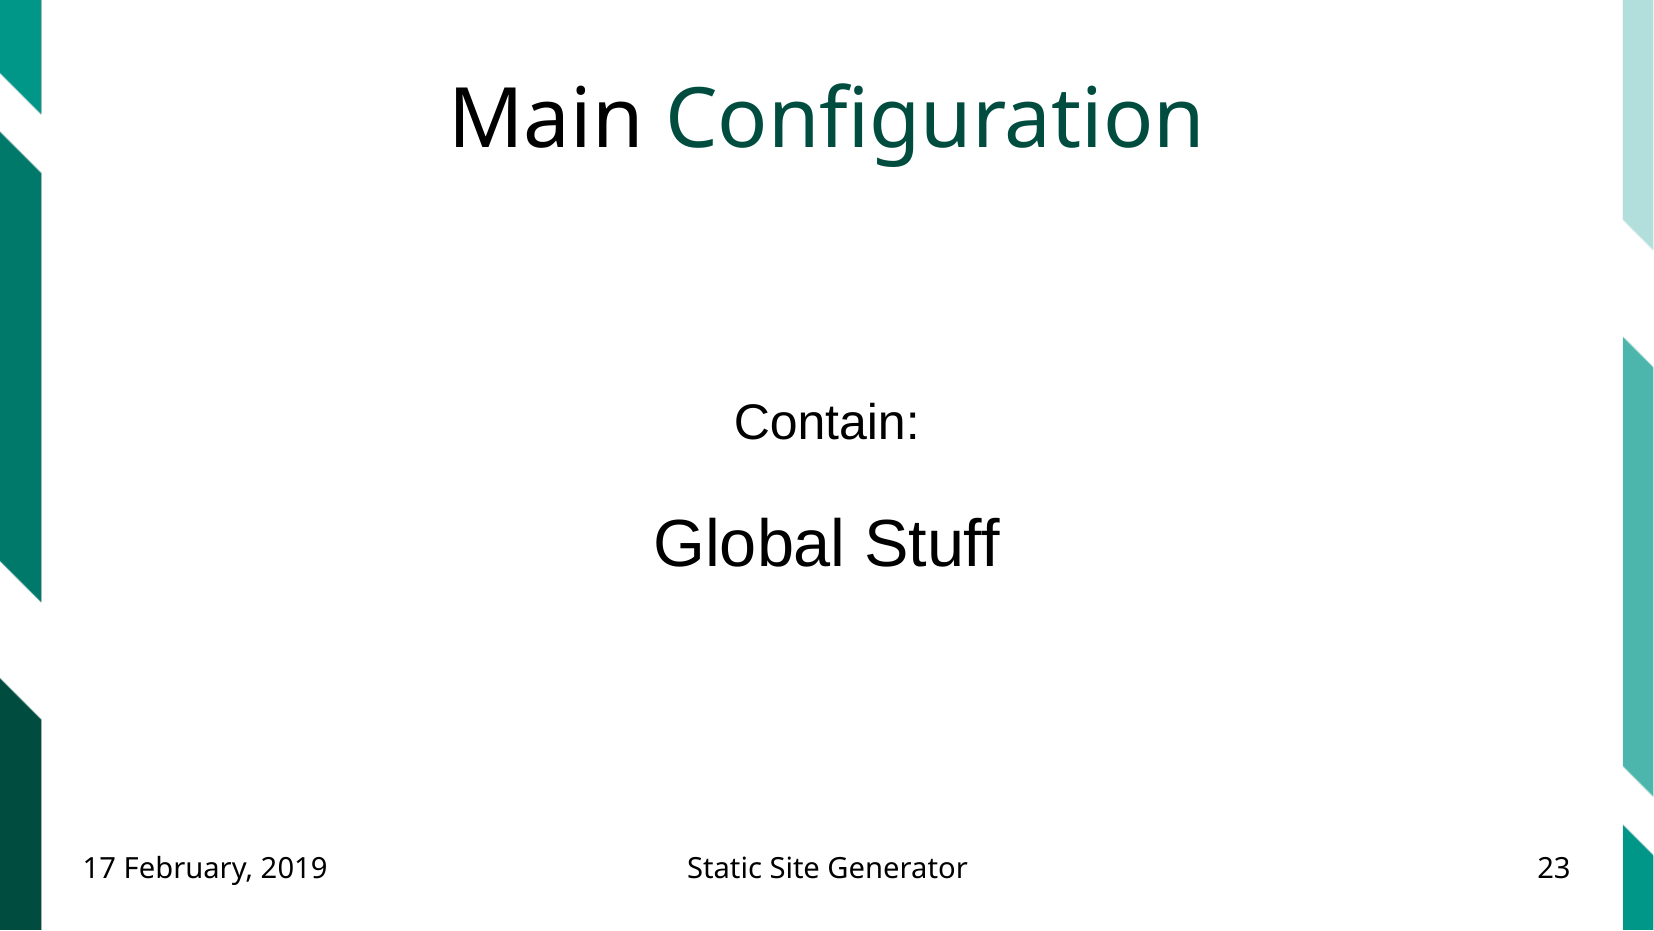

# Main Configuration
Contain:
Global Stuff
17 February, 2019
Static Site Generator
23